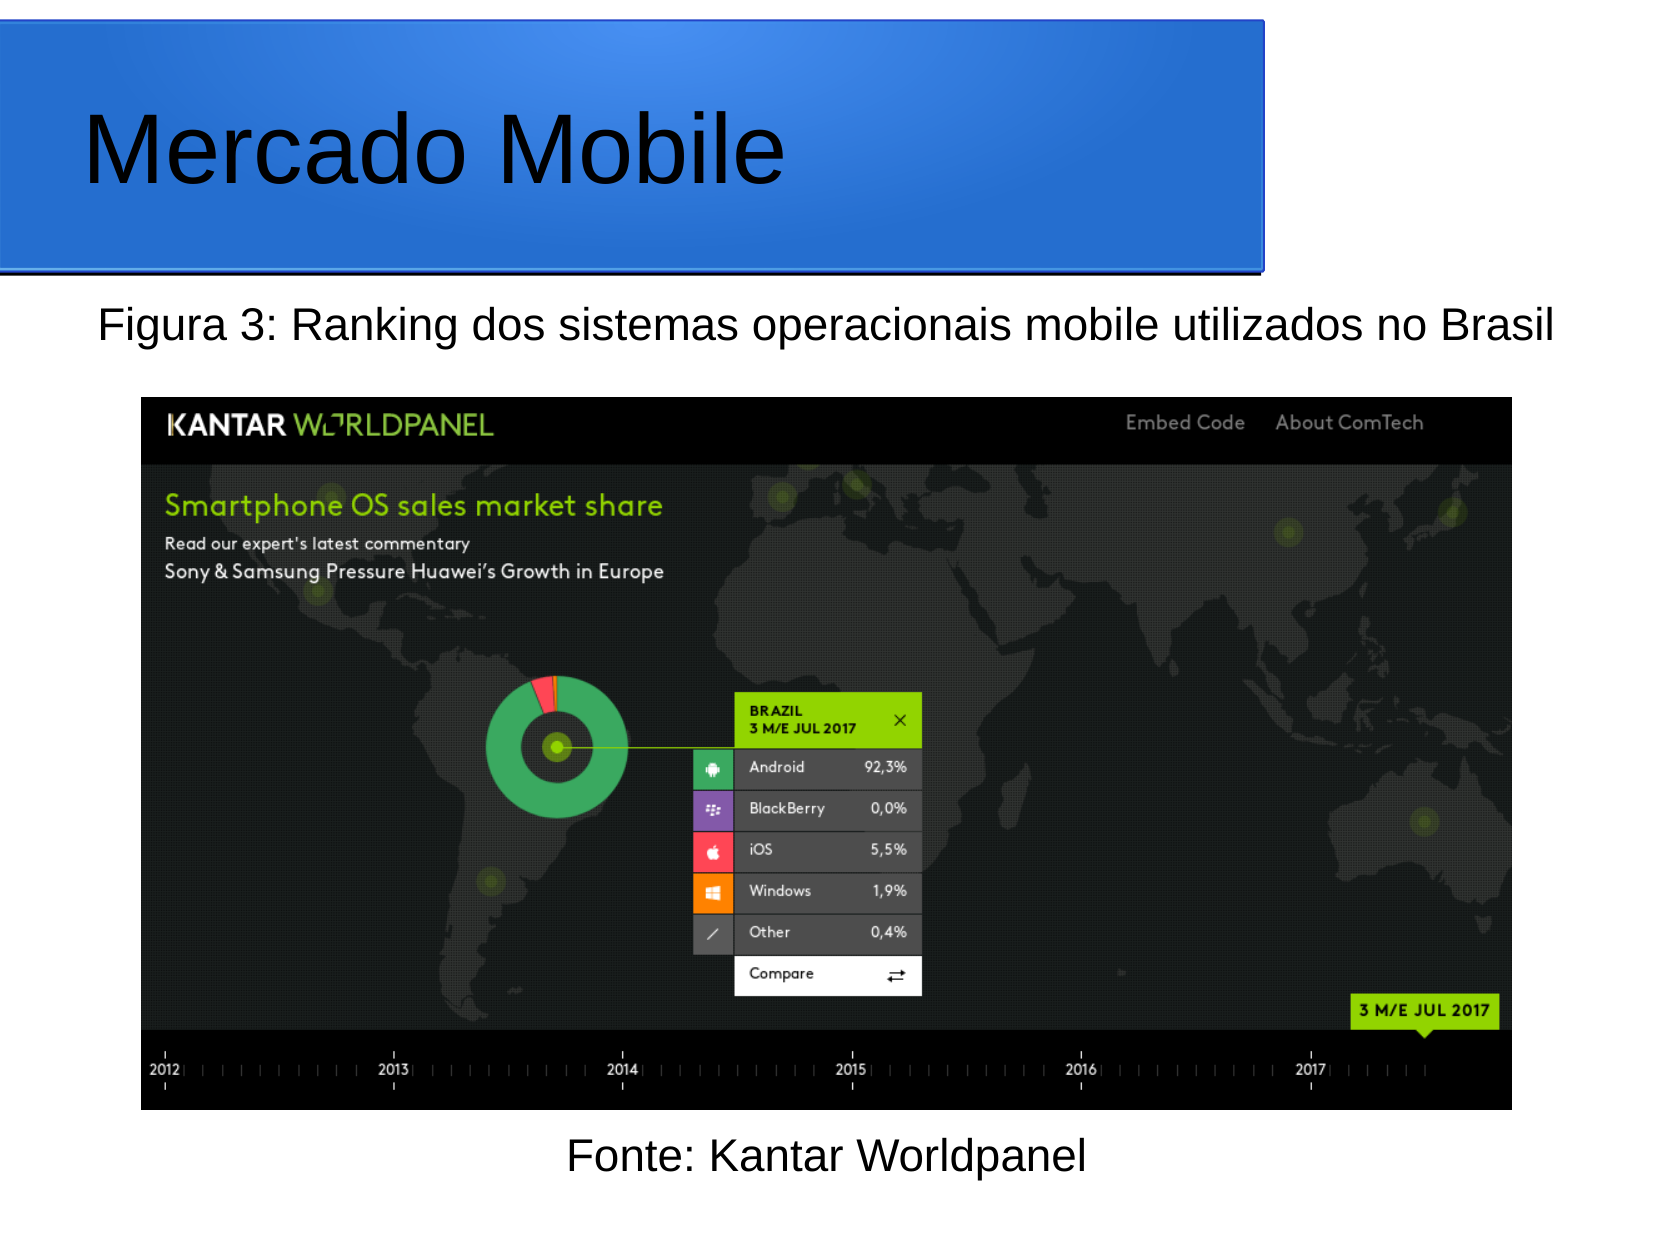

# Mercado Mobile
Figura 3: Ranking dos sistemas operacionais mobile utilizados no Brasil
Fonte: Kantar Worldpanel